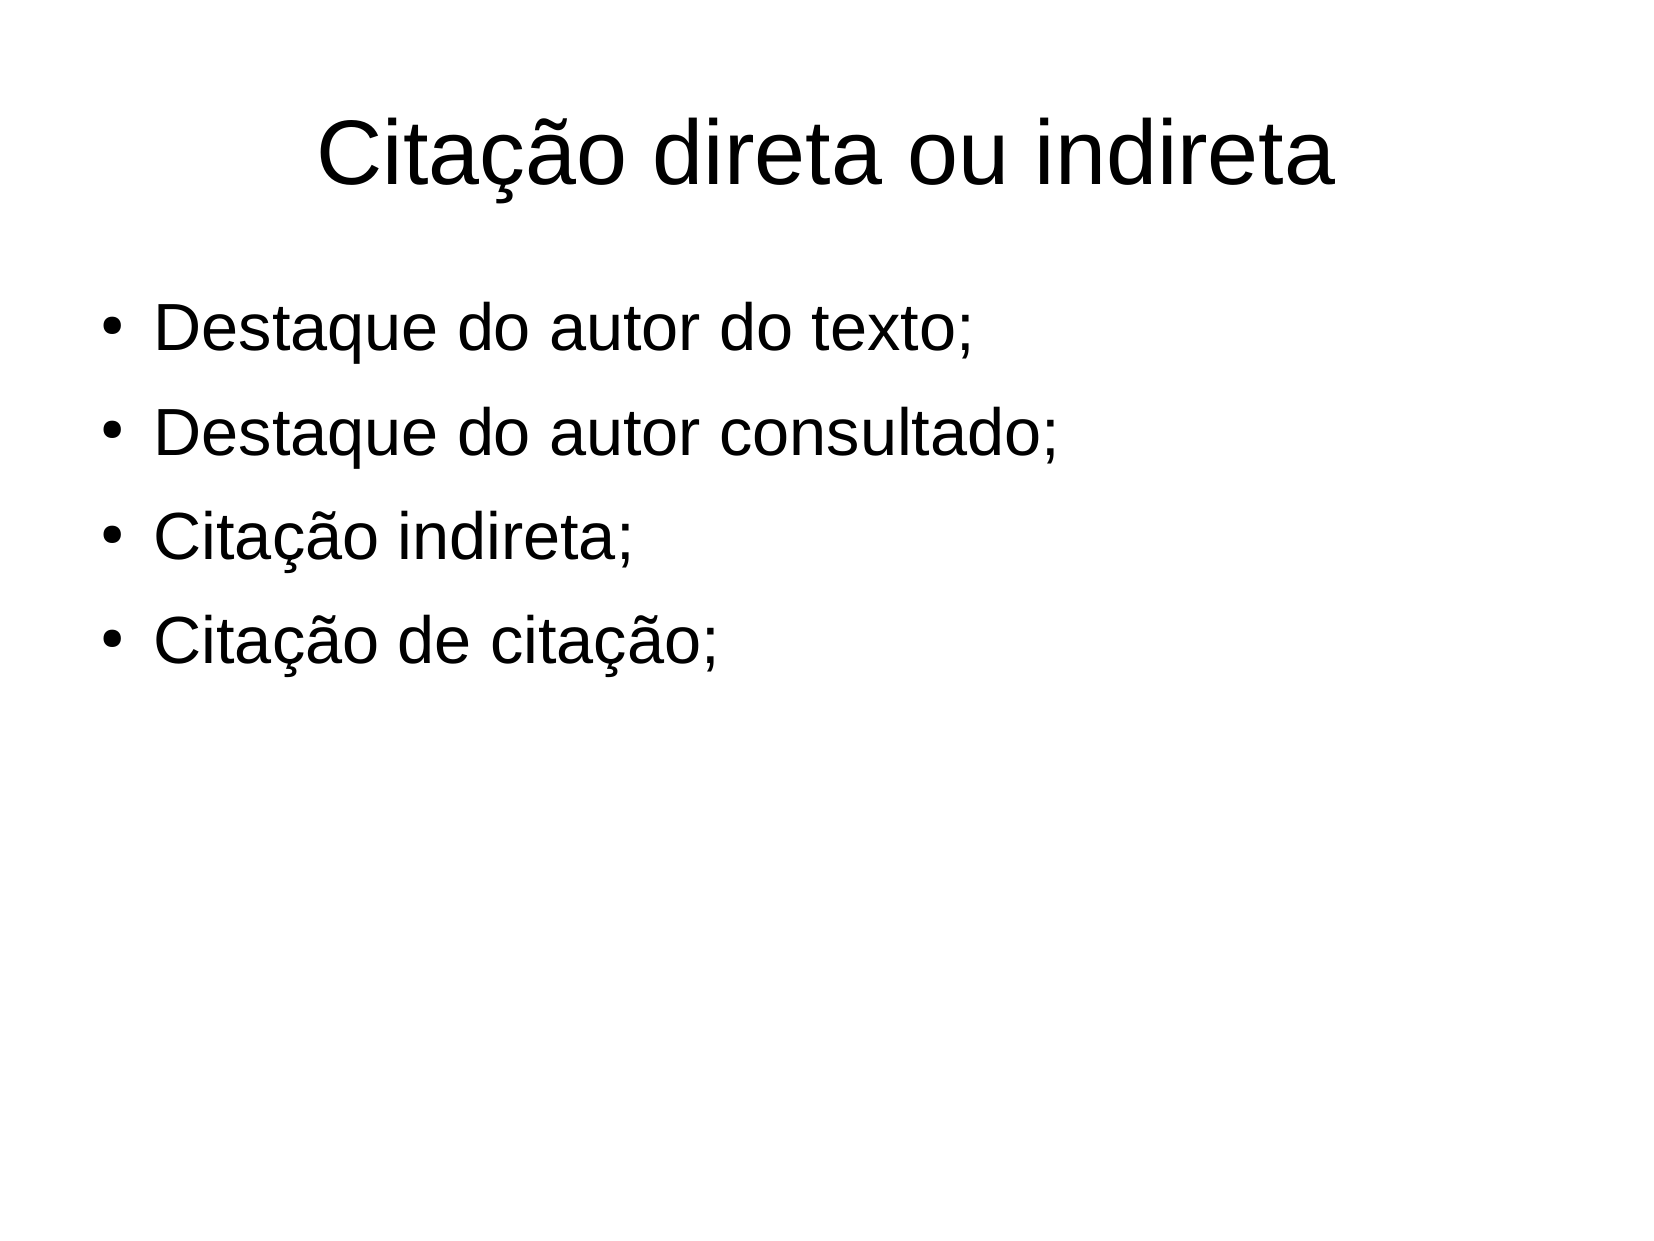

# Citação direta ou indireta
Destaque do autor do texto;
Destaque do autor consultado;
Citação indireta;
Citação de citação;